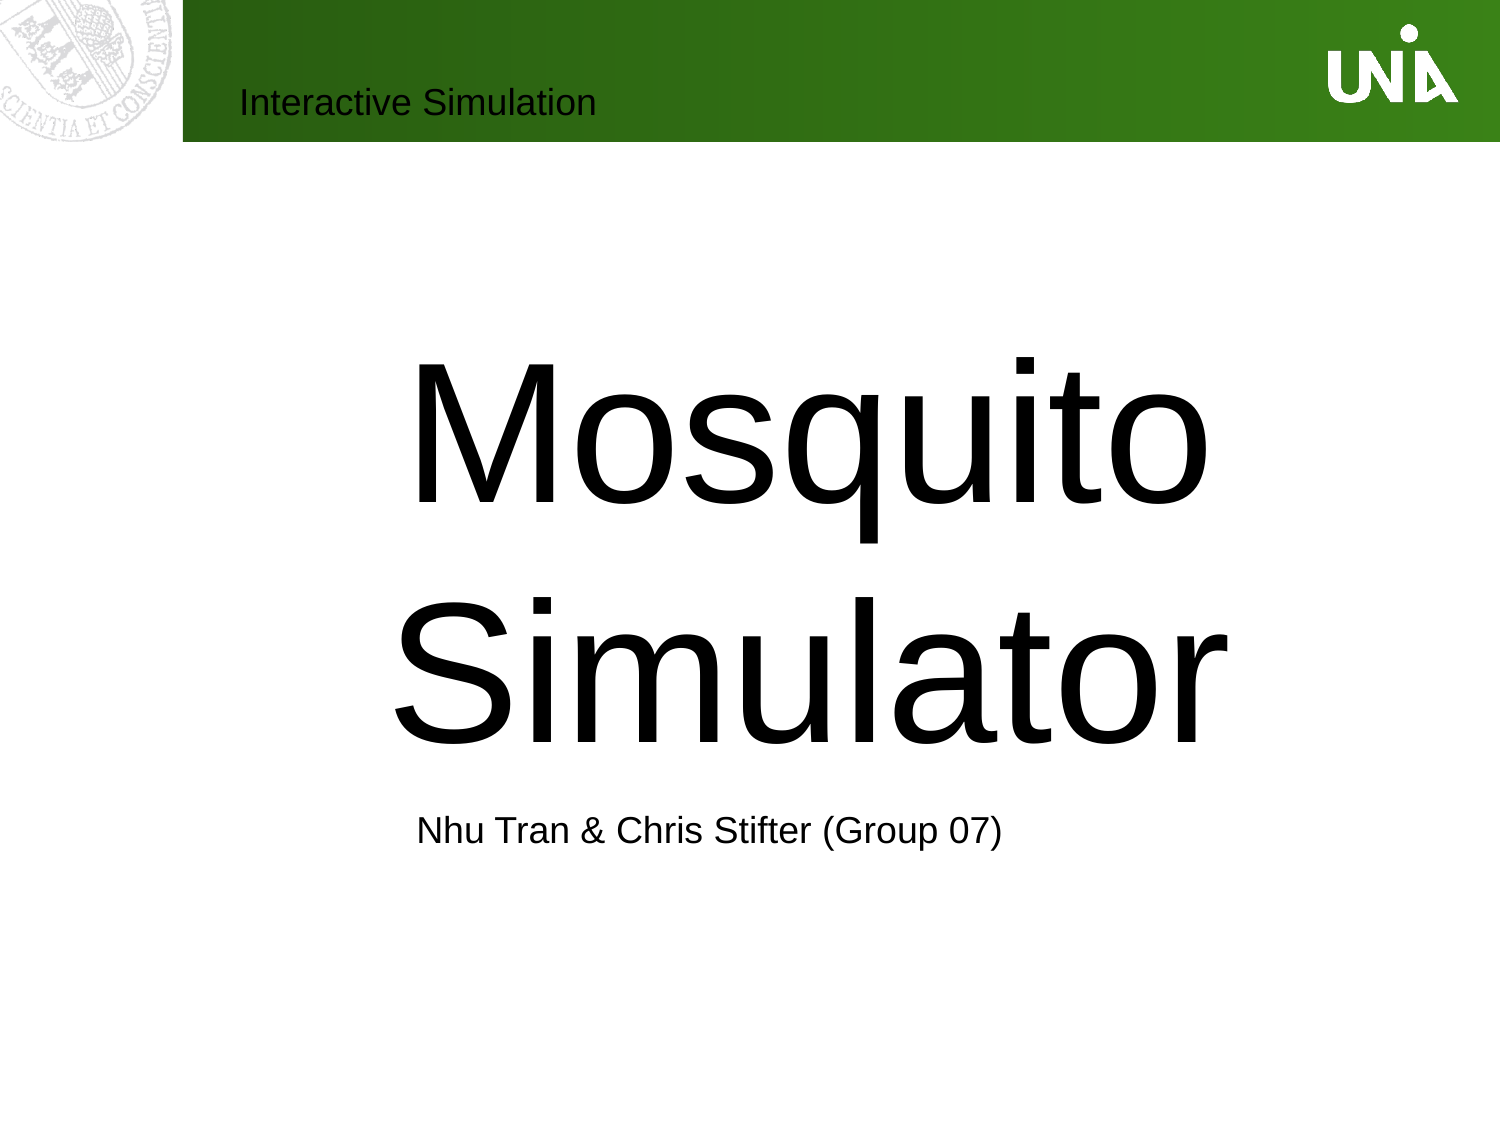

Interactive Simulation
Mosquito
Simulator
Nhu Tran & Chris Stifter (Group 07)